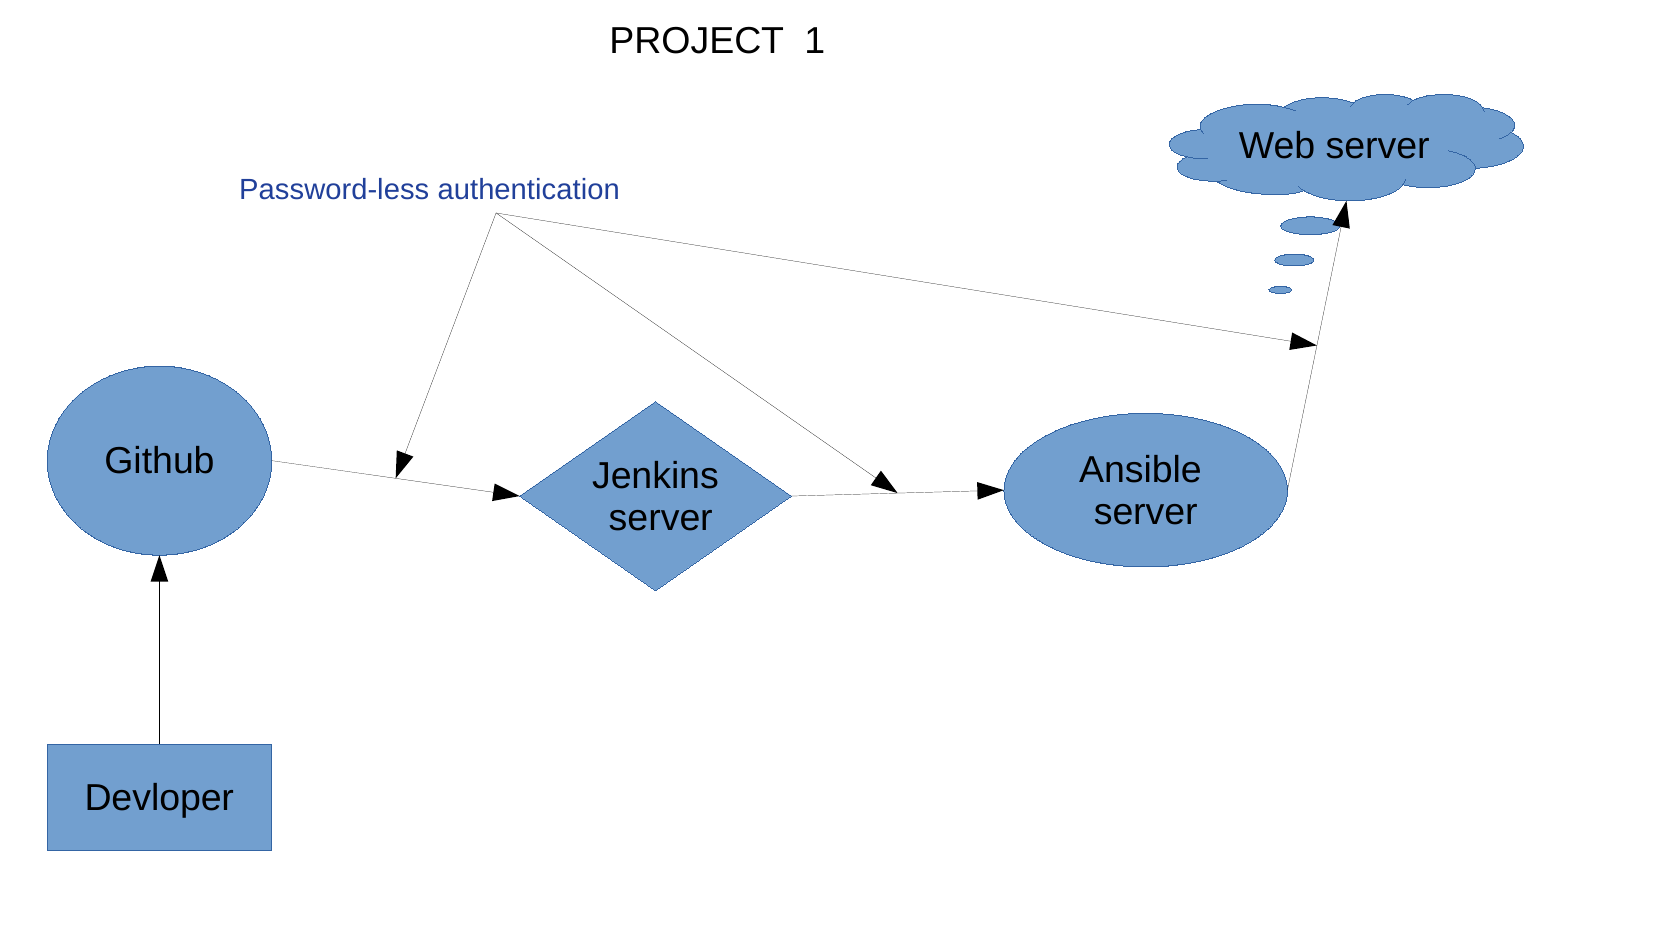

PROJECT 1
Web server
Password-less authentication
Github
Jenkins
 server
Ansible
server
Devloper